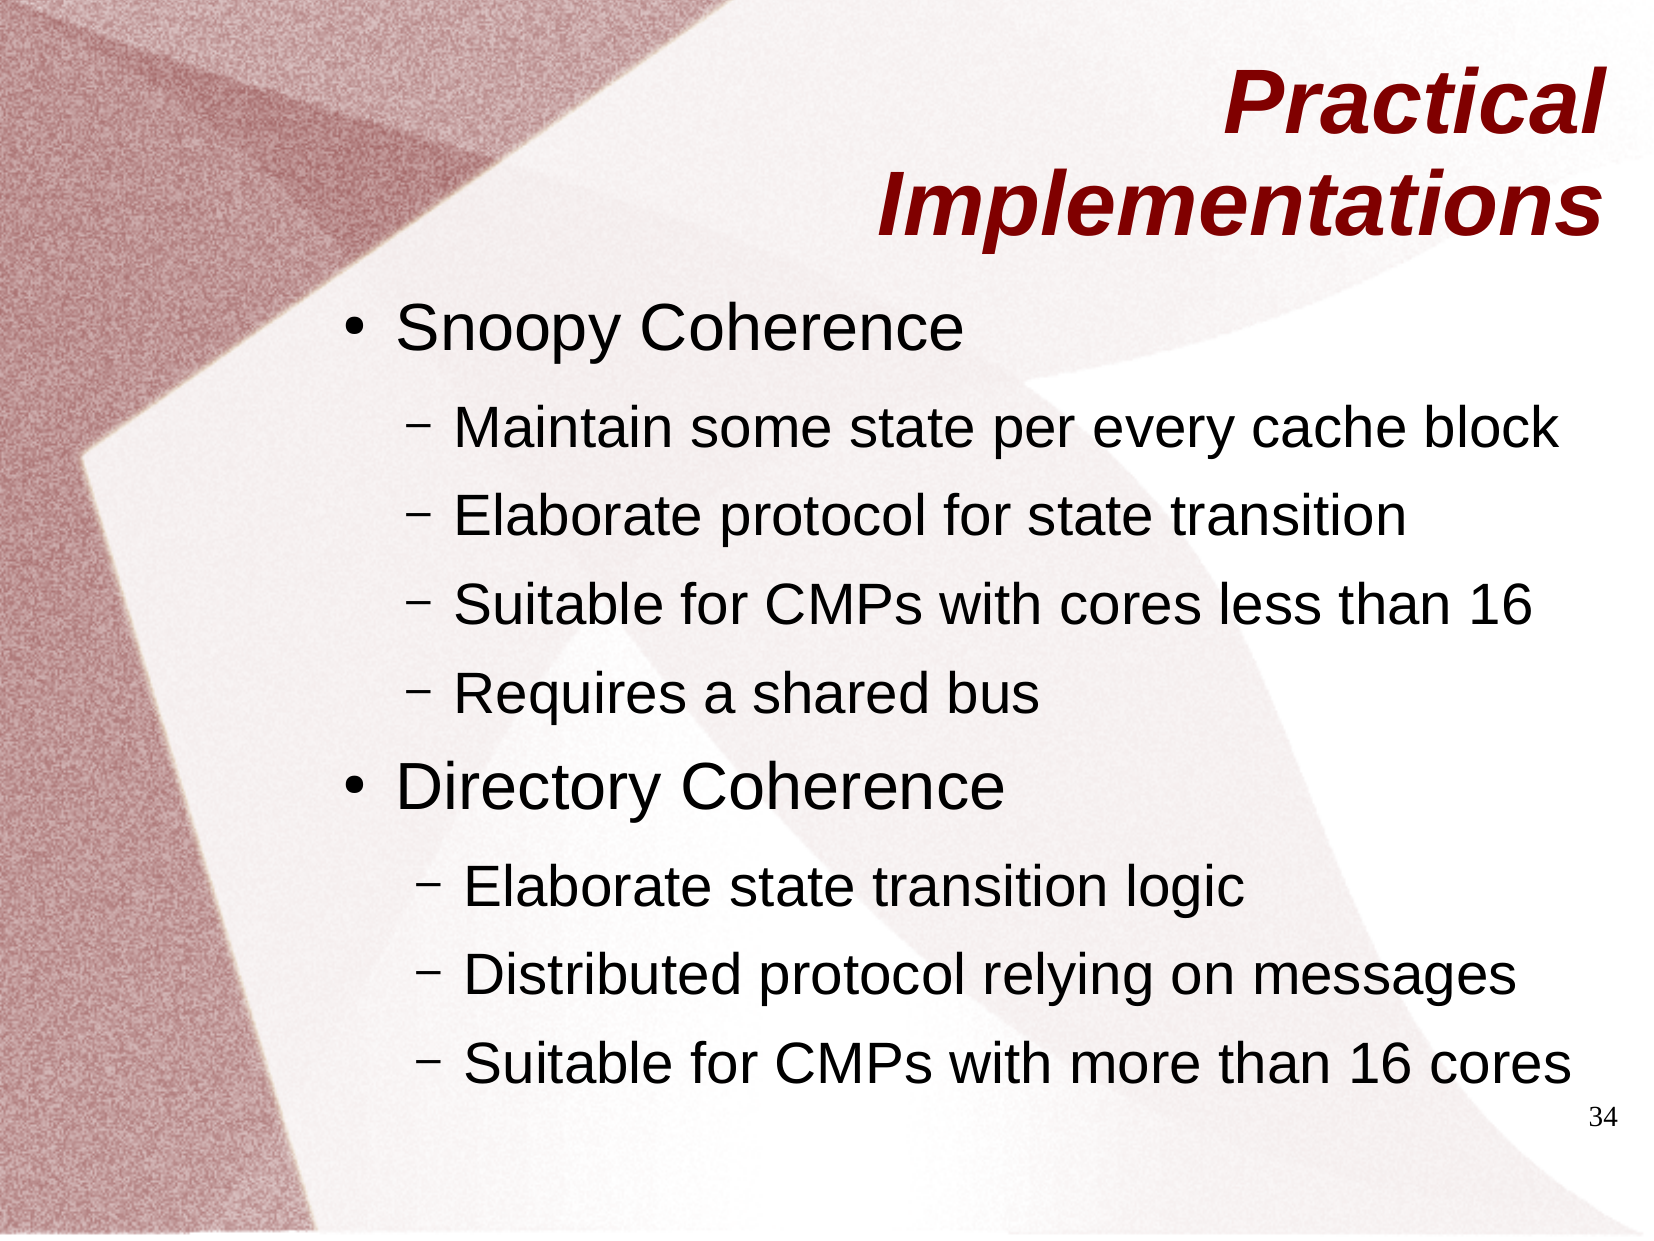

# Practical Implementations
Snoopy Coherence
Maintain some state per every cache block
Elaborate protocol for state transition
Suitable for CMPs with cores less than 16
Requires a shared bus
Directory Coherence
Elaborate state transition logic
Distributed protocol relying on messages
Suitable for CMPs with more than 16 cores
34